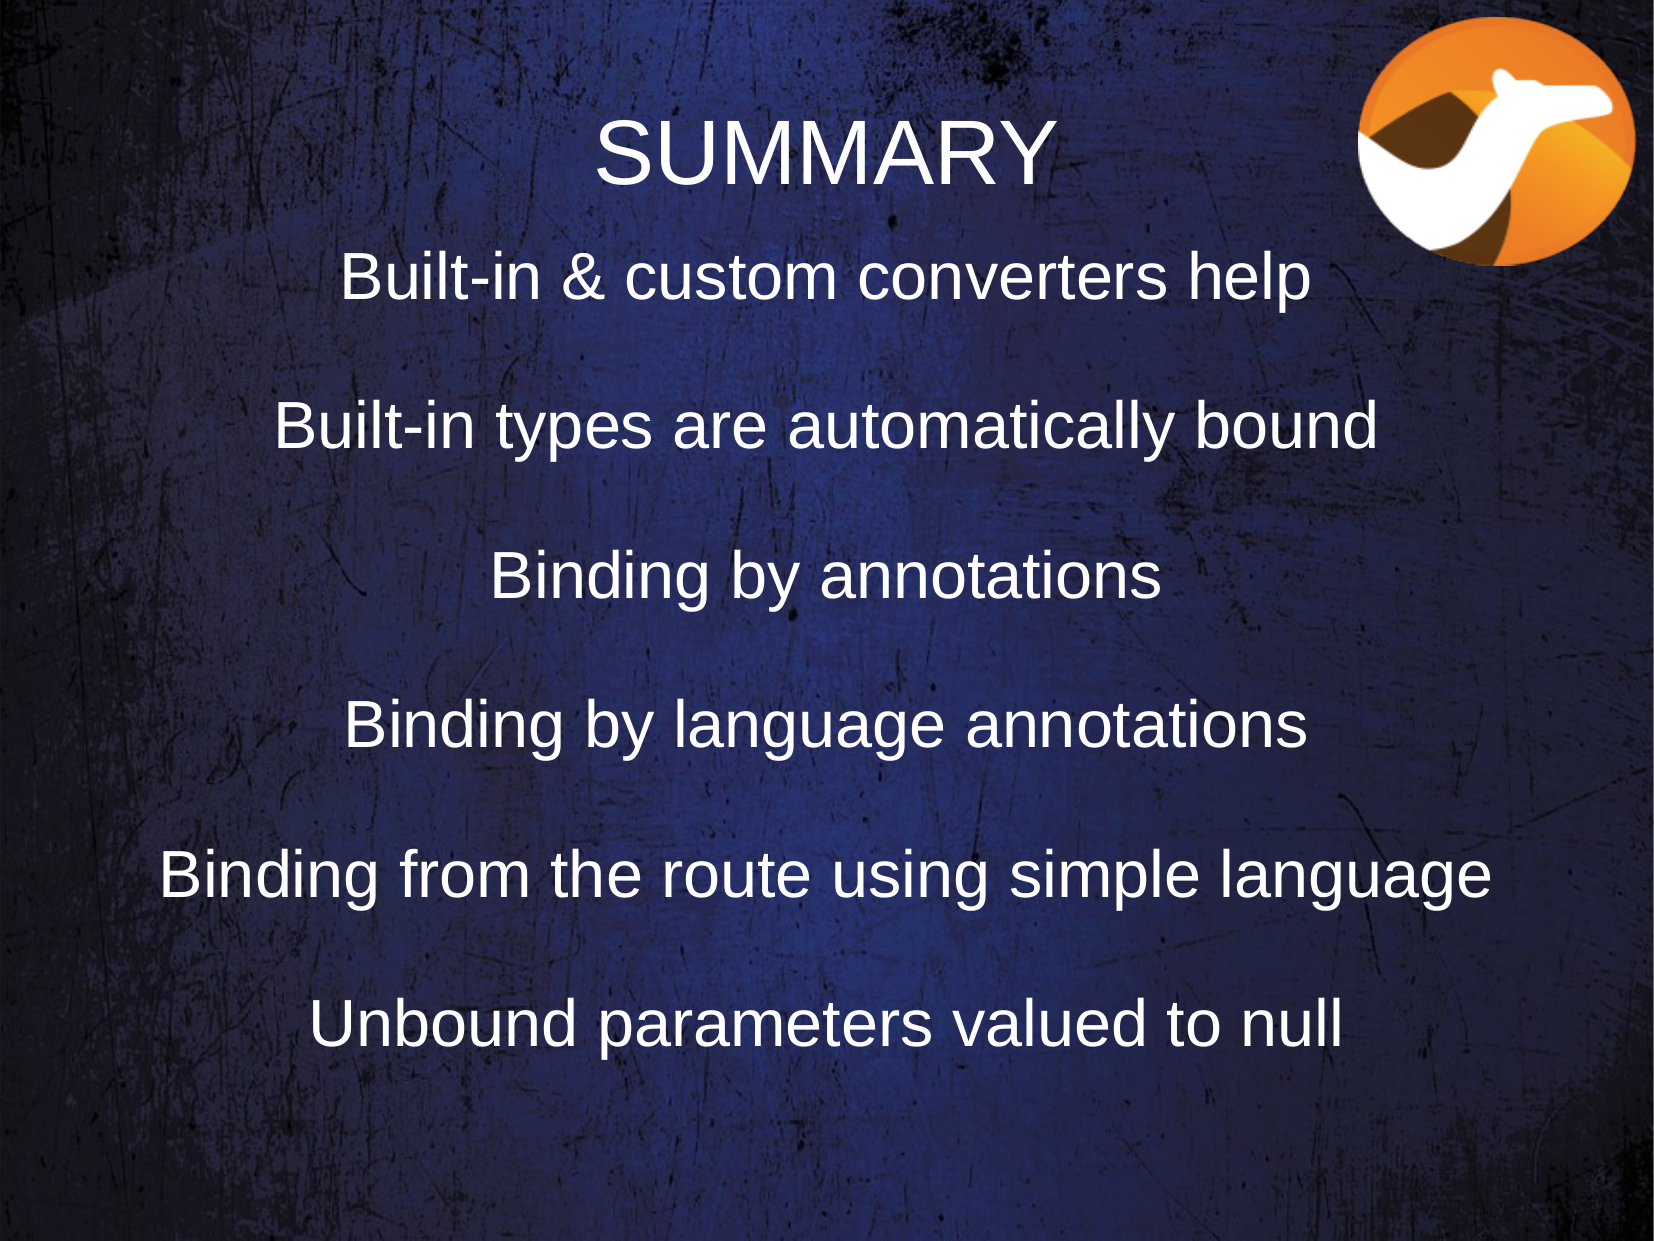

# SUMMARY
Built-in & custom converters help
Built-in types are automatically bound
Binding by annotations
Binding by language annotations
Binding from the route using simple language
Unbound parameters valued to null